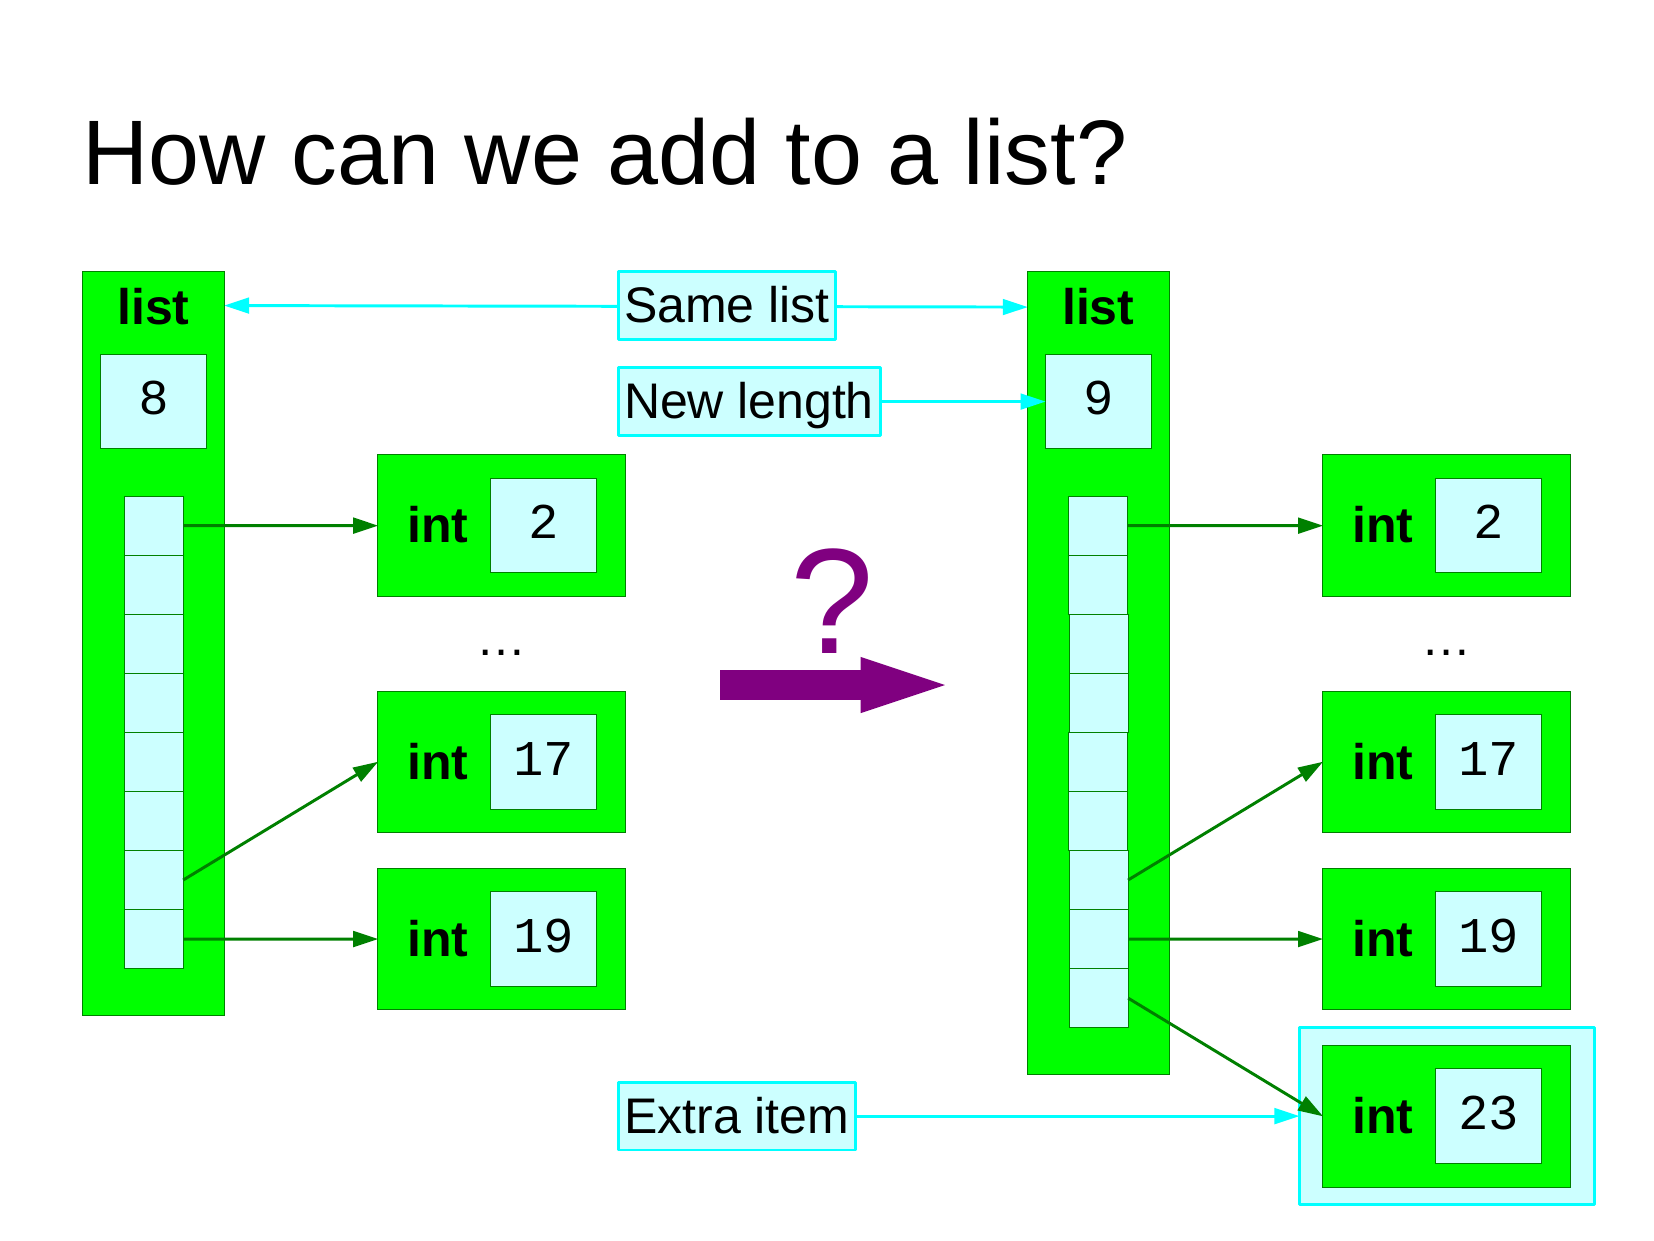

# How can we add to a list?
list
Same list
list
8
9
New length
int
2
int
2
…
…
?
int
17
int
17
int
19
int
19
int
23
Extra item
209